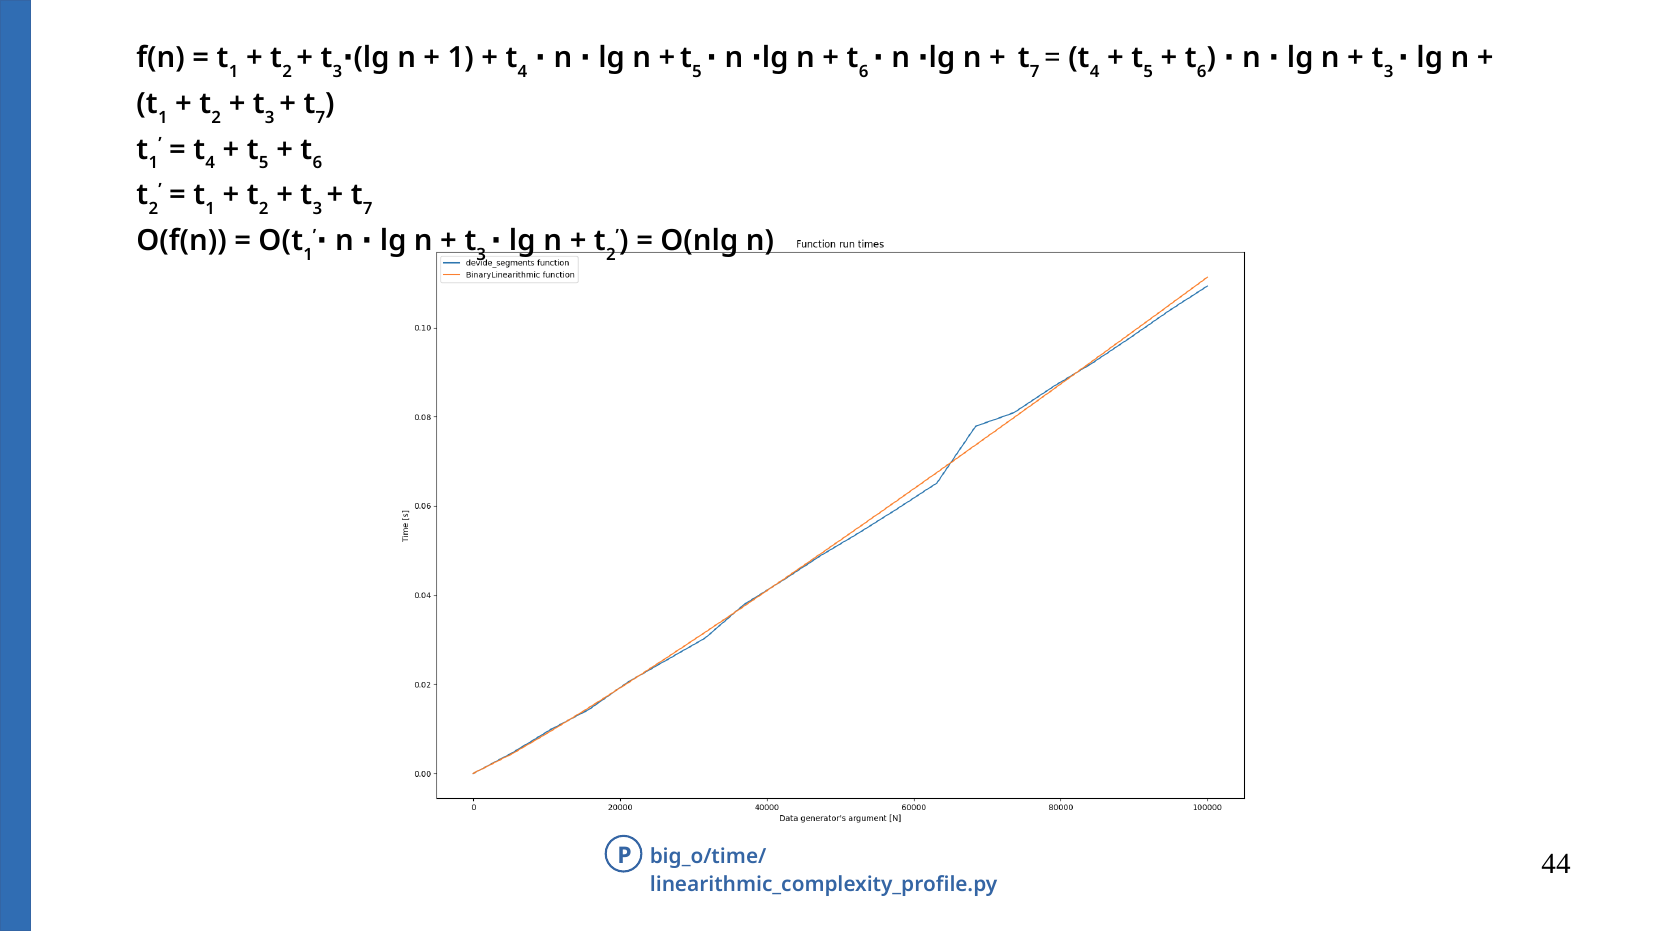

f(n) = t1 + t2 + t3⋅(lg n + 1) + t4 ⋅ n ⋅ lg n + t5 ⋅ n ⋅lg n + t6 ⋅ n ⋅lg n + t7 = (t4 + t5 + t6) ⋅ n ⋅ lg n + t3 ⋅ lg n + (t1 + t2 + t3 + t7)
t1’ = t4 + t5 + t6
t2’ = t1 + t2 + t3 + t7
O(f(n)) = O(t1’⋅ n ⋅ lg n + t3 ⋅ lg n + t2’) = O(nlg n)
P
big_o/time/linearithmic_complexity_profile.py
44